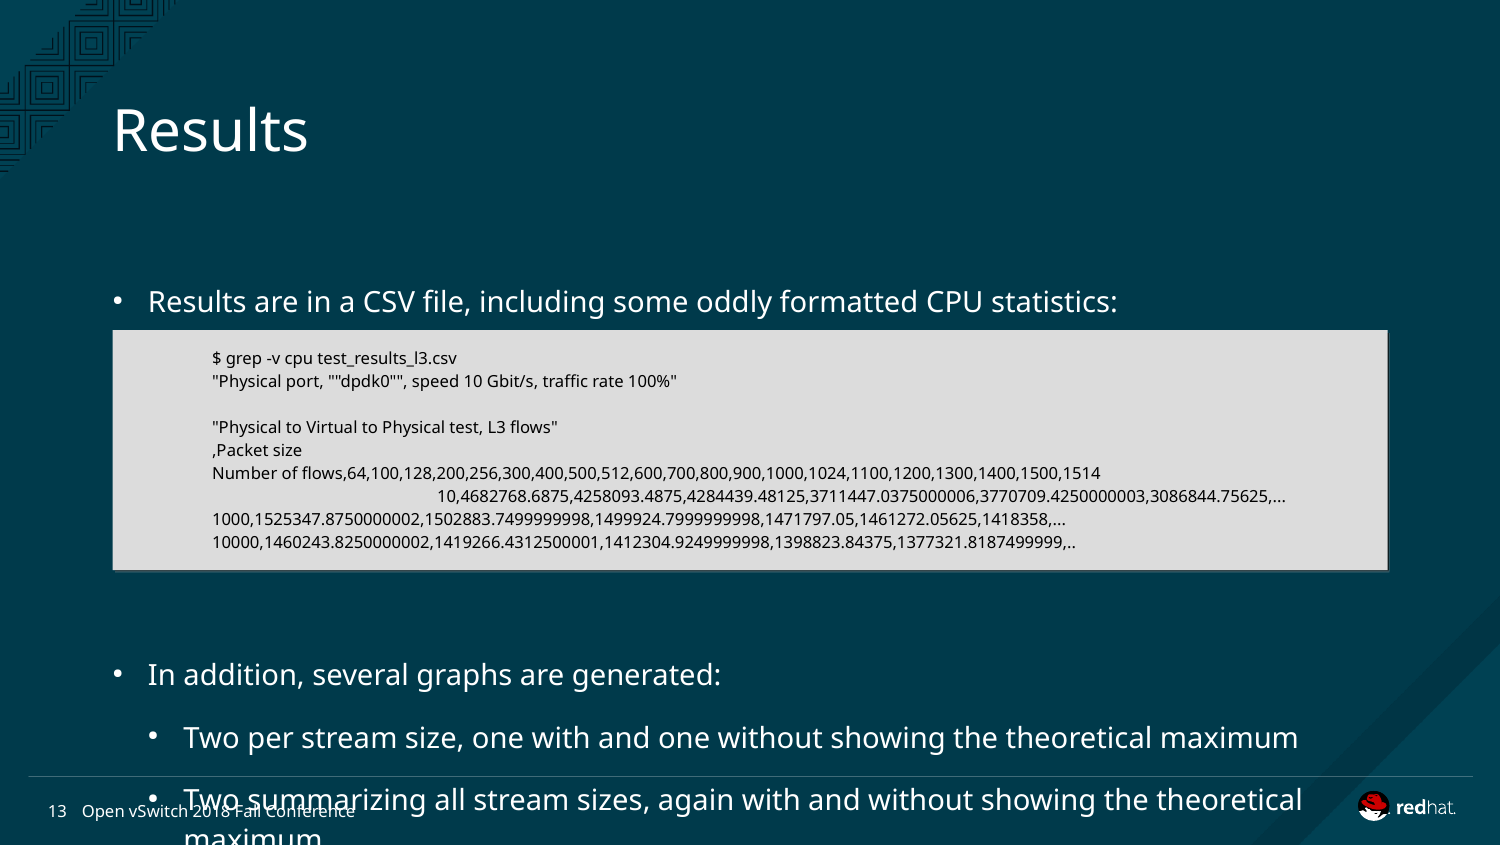

# Results
Results are in a CSV file, including some oddly formatted CPU statistics:
In addition, several graphs are generated:
Two per stream size, one with and one without showing the theoretical maximum
Two summarizing all stream sizes, again with and without showing the theoretical maximum
$ grep -v cpu test_results_l3.csv
"Physical port, ""dpdk0"", speed 10 Gbit/s, traffic rate 100%"
"Physical to Virtual to Physical test, L3 flows"
,Packet size
Number of flows,64,100,128,200,256,300,400,500,512,600,700,800,900,1000,1024,1100,1200,1300,1400,1500,1514
			10,4682768.6875,4258093.4875,4284439.48125,3711447.0375000006,3770709.4250000003,3086844.75625,...
1000,1525347.8750000002,1502883.7499999998,1499924.7999999998,1471797.05,1461272.05625,1418358,...
10000,1460243.8250000002,1419266.4312500001,1412304.9249999998,1398823.84375,1377321.8187499999,..
13
Open vSwitch 2018 Fall Conference